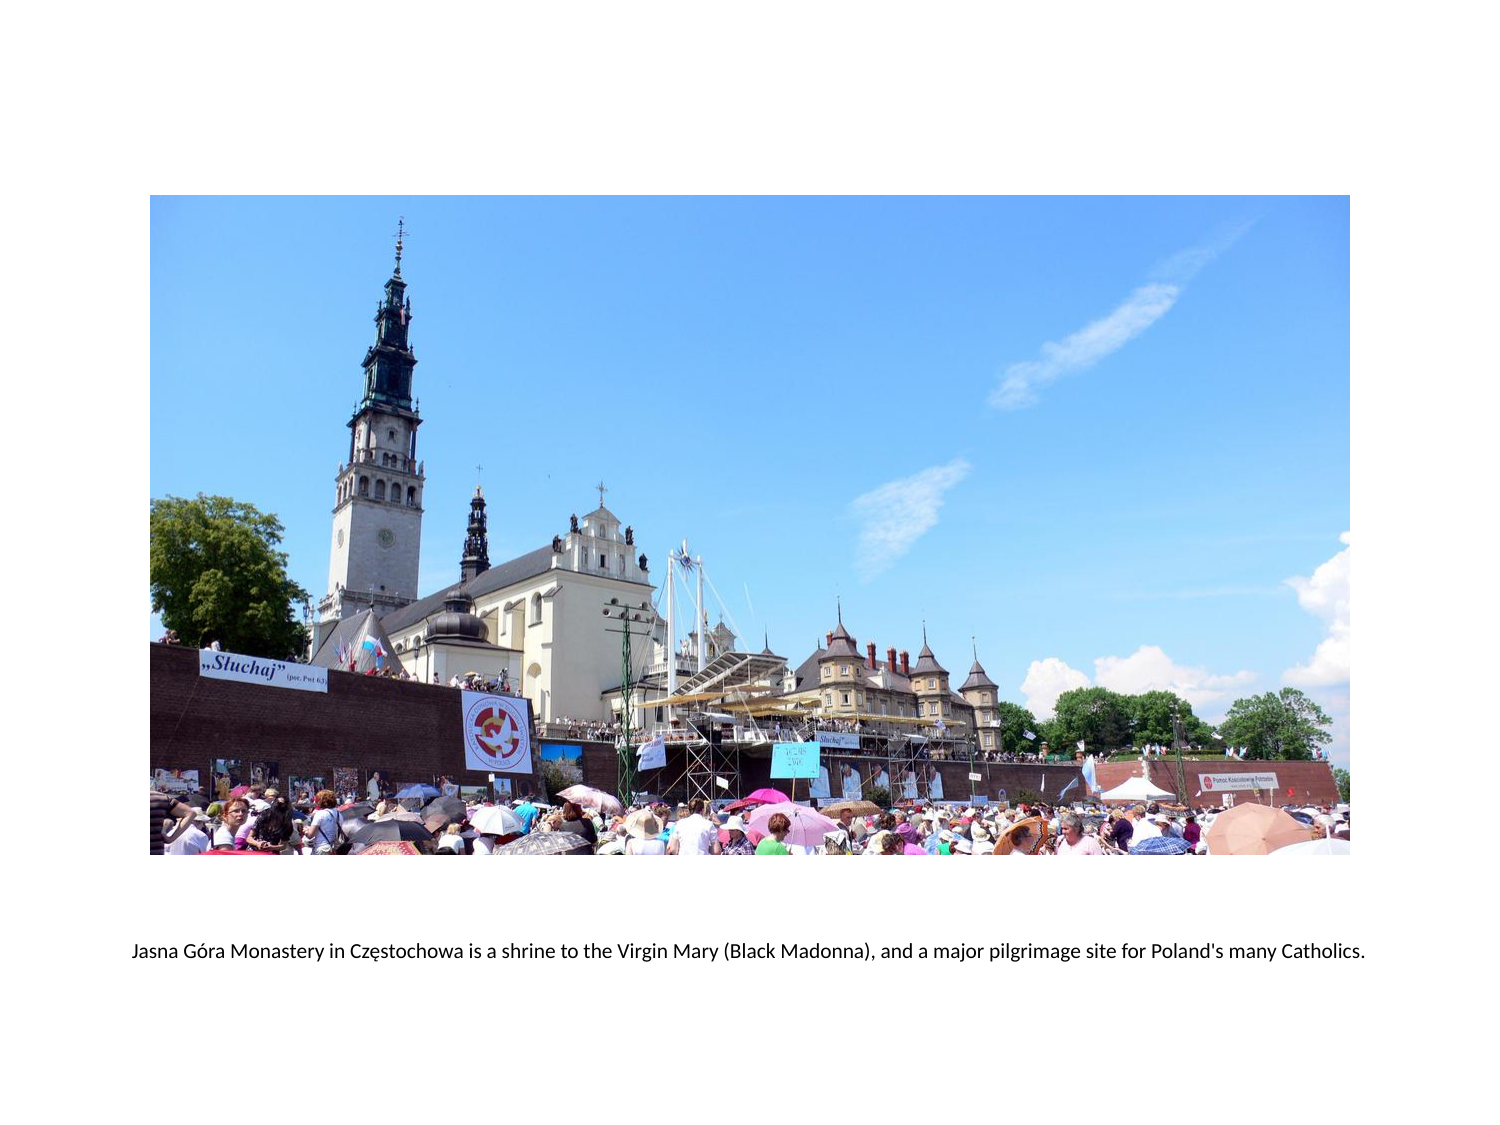

Jasna Góra Monastery in Częstochowa is a shrine to the Virgin Mary (Black Madonna), and a major pilgrimage site for Poland's many Catholics.